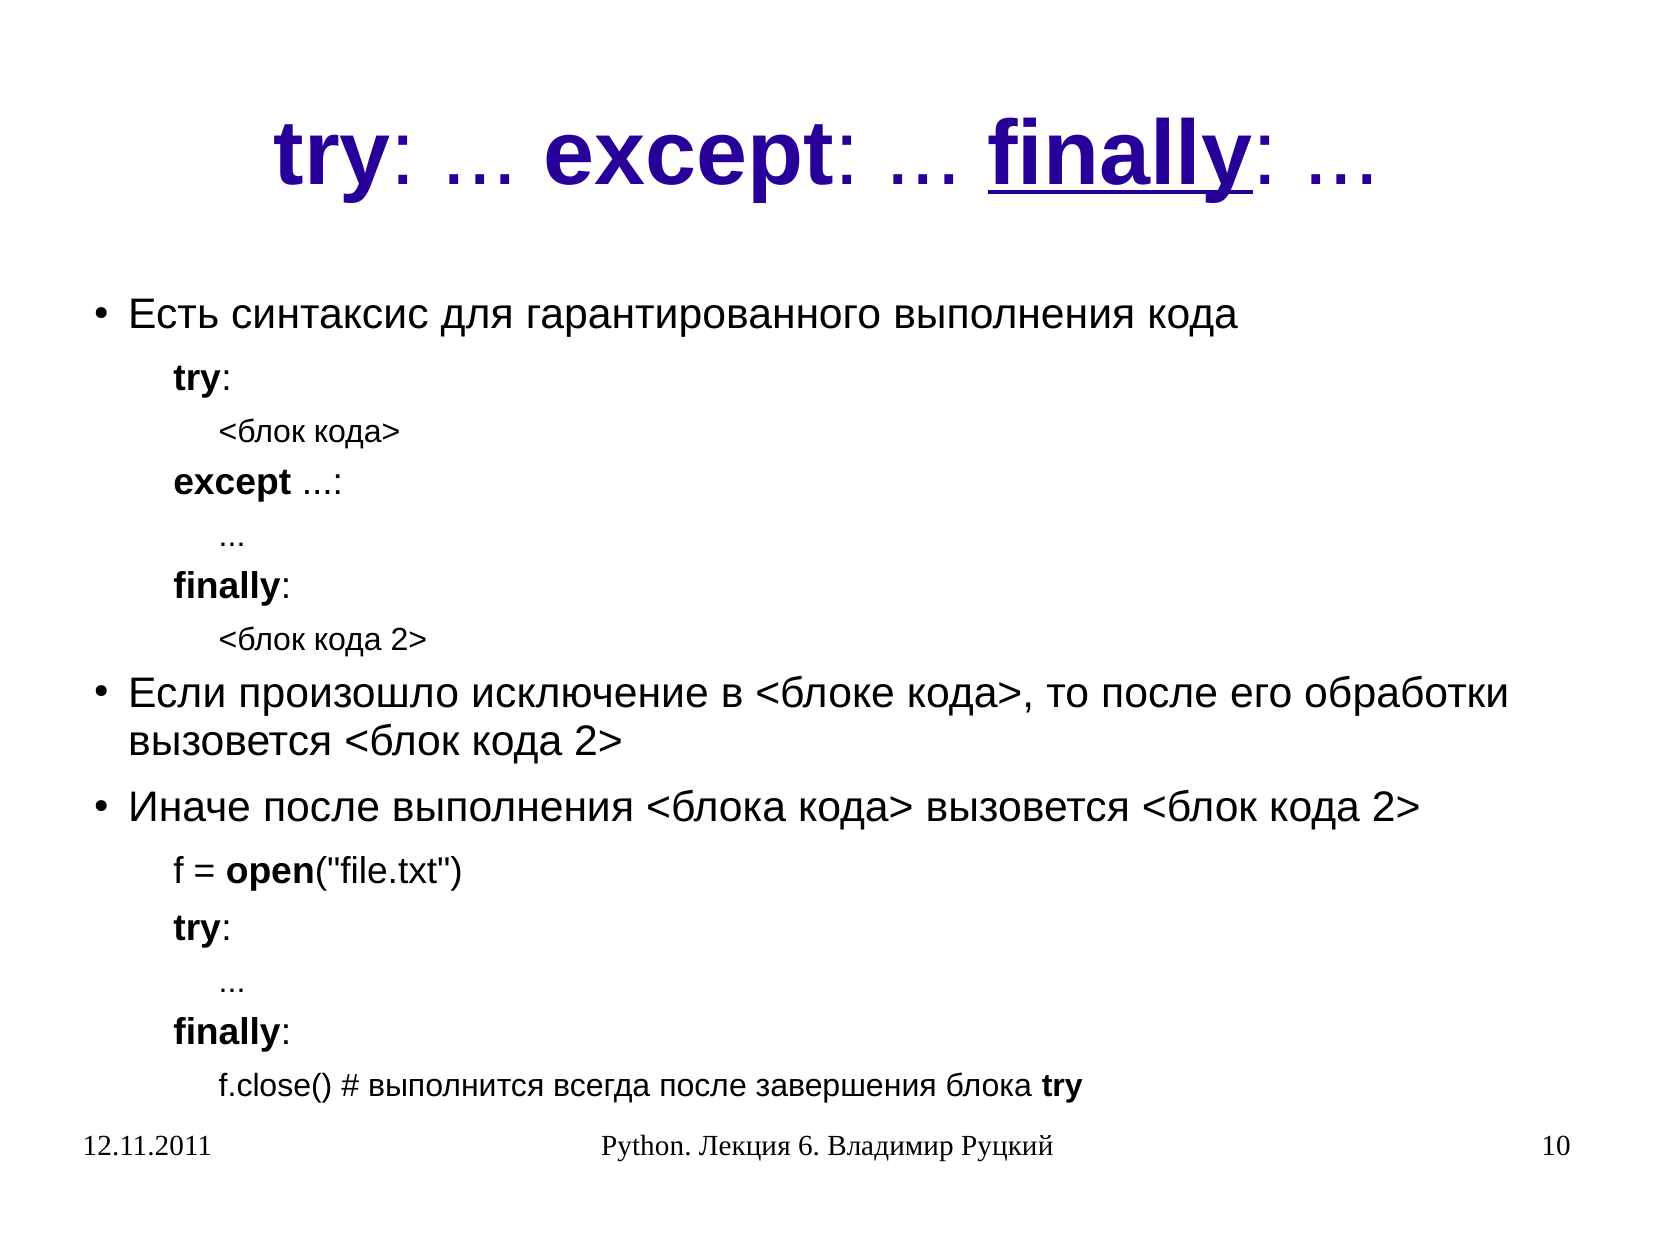

# try: ... except: ... finally: ...
Есть синтаксис для гарантированного выполнения кода
try:
<блок кода>
except ...:
...
finally:
<блок кода 2>
Если произошло исключение в <блоке кода>, то после его обработки вызовется <блок кода 2>
Иначе после выполнения <блока кода> вызовется <блок кода 2>
f = open("file.txt")
try:
...
finally:
f.close() # выполнится всегда после завершения блока try
12.11.2011
Python. Лекция 6. Владимир Руцкий
10